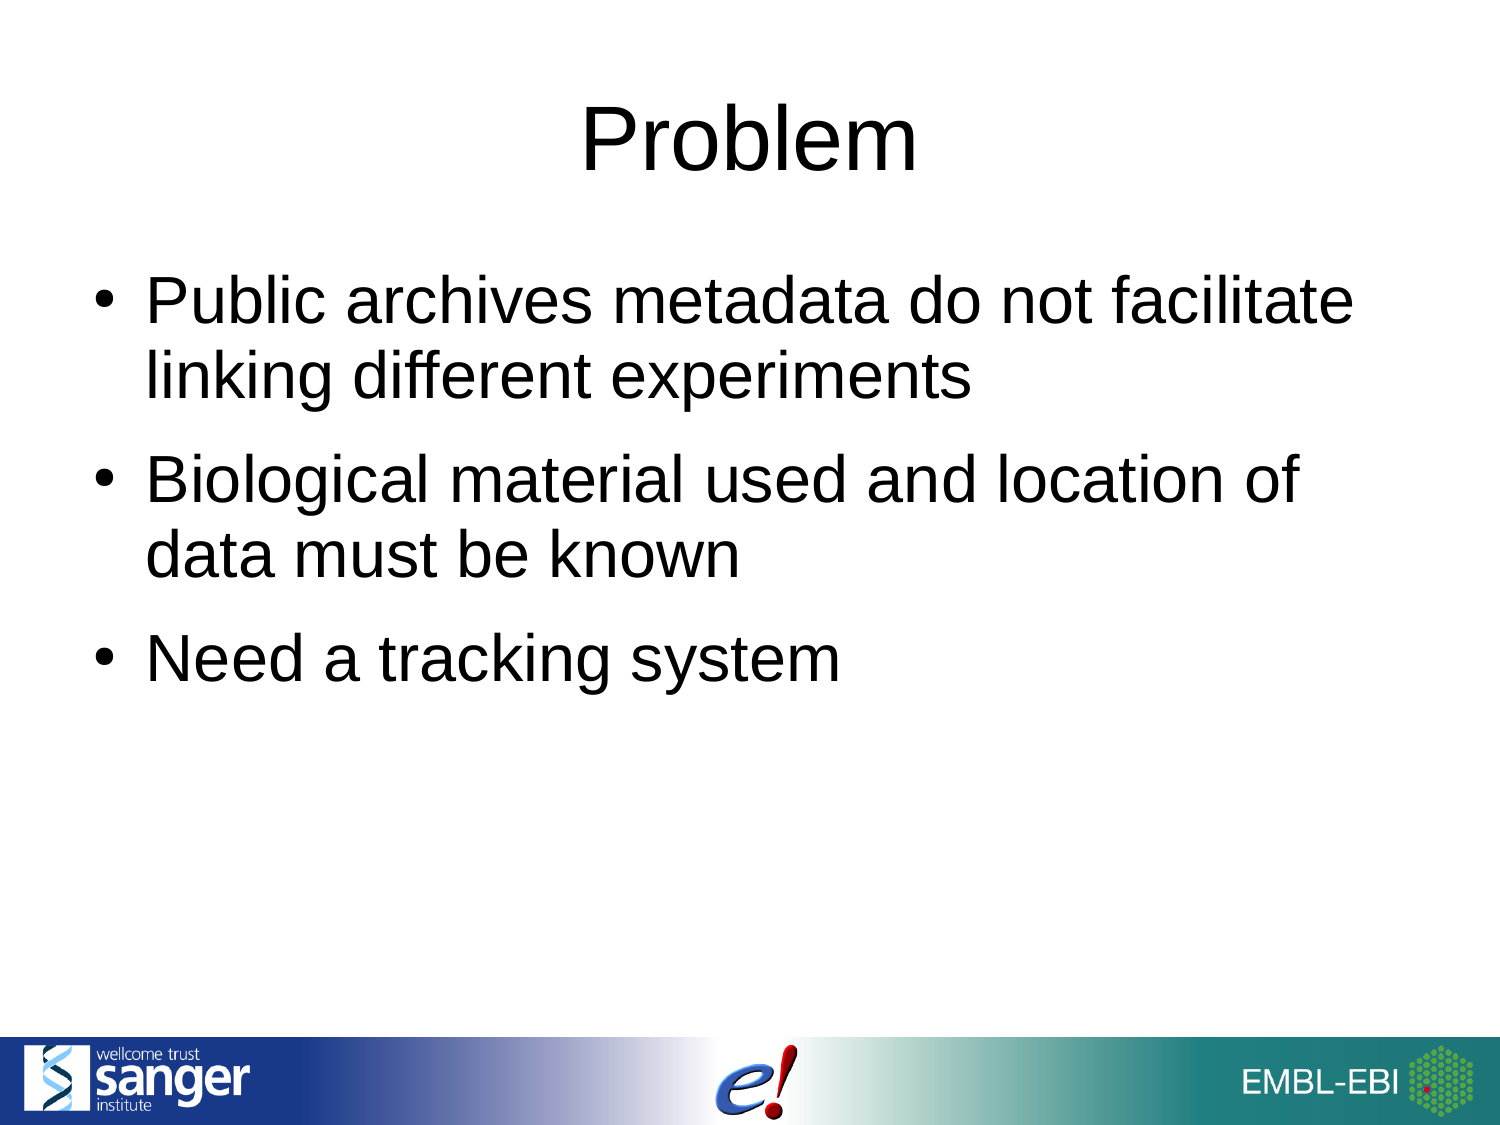

# Problem
Public archives metadata do not facilitate linking different experiments
Biological material used and location of data must be known
Need a tracking system